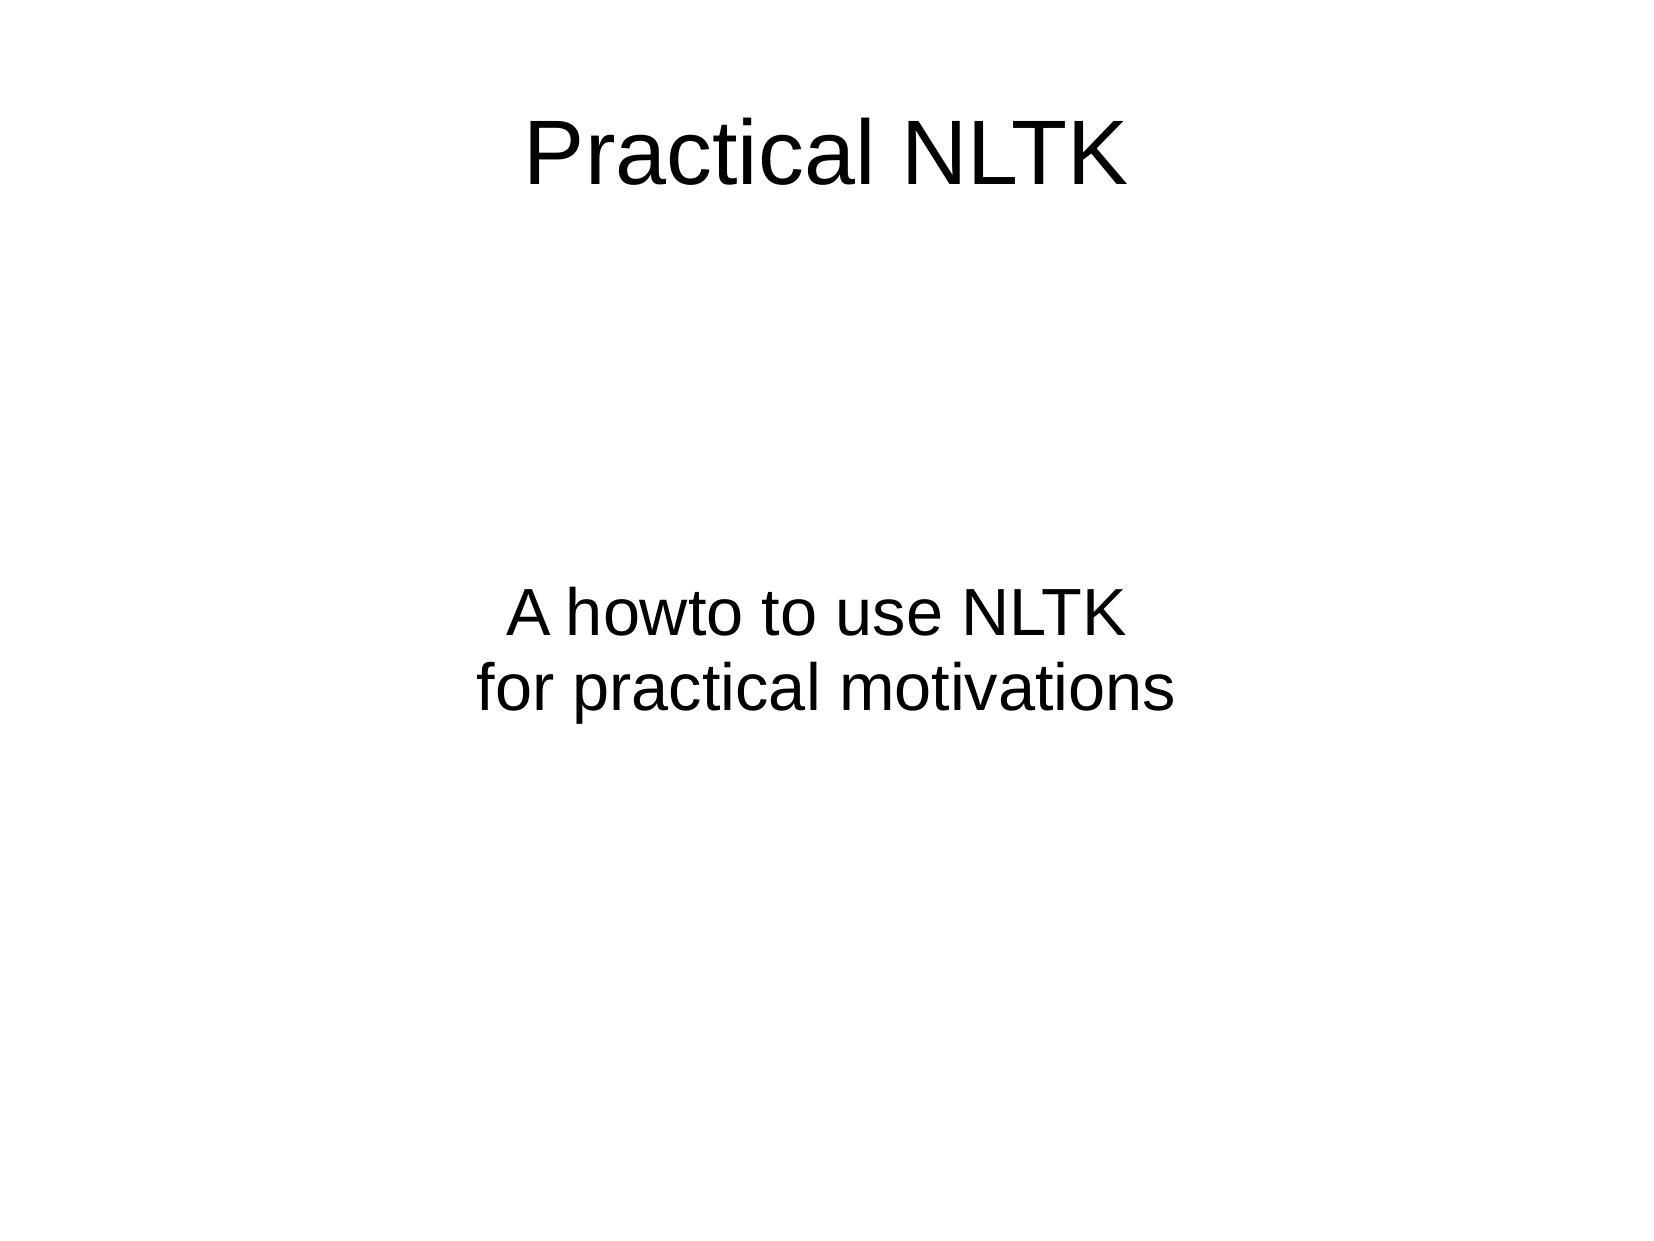

# Practical NLTK
A howto to use NLTK
for practical motivations